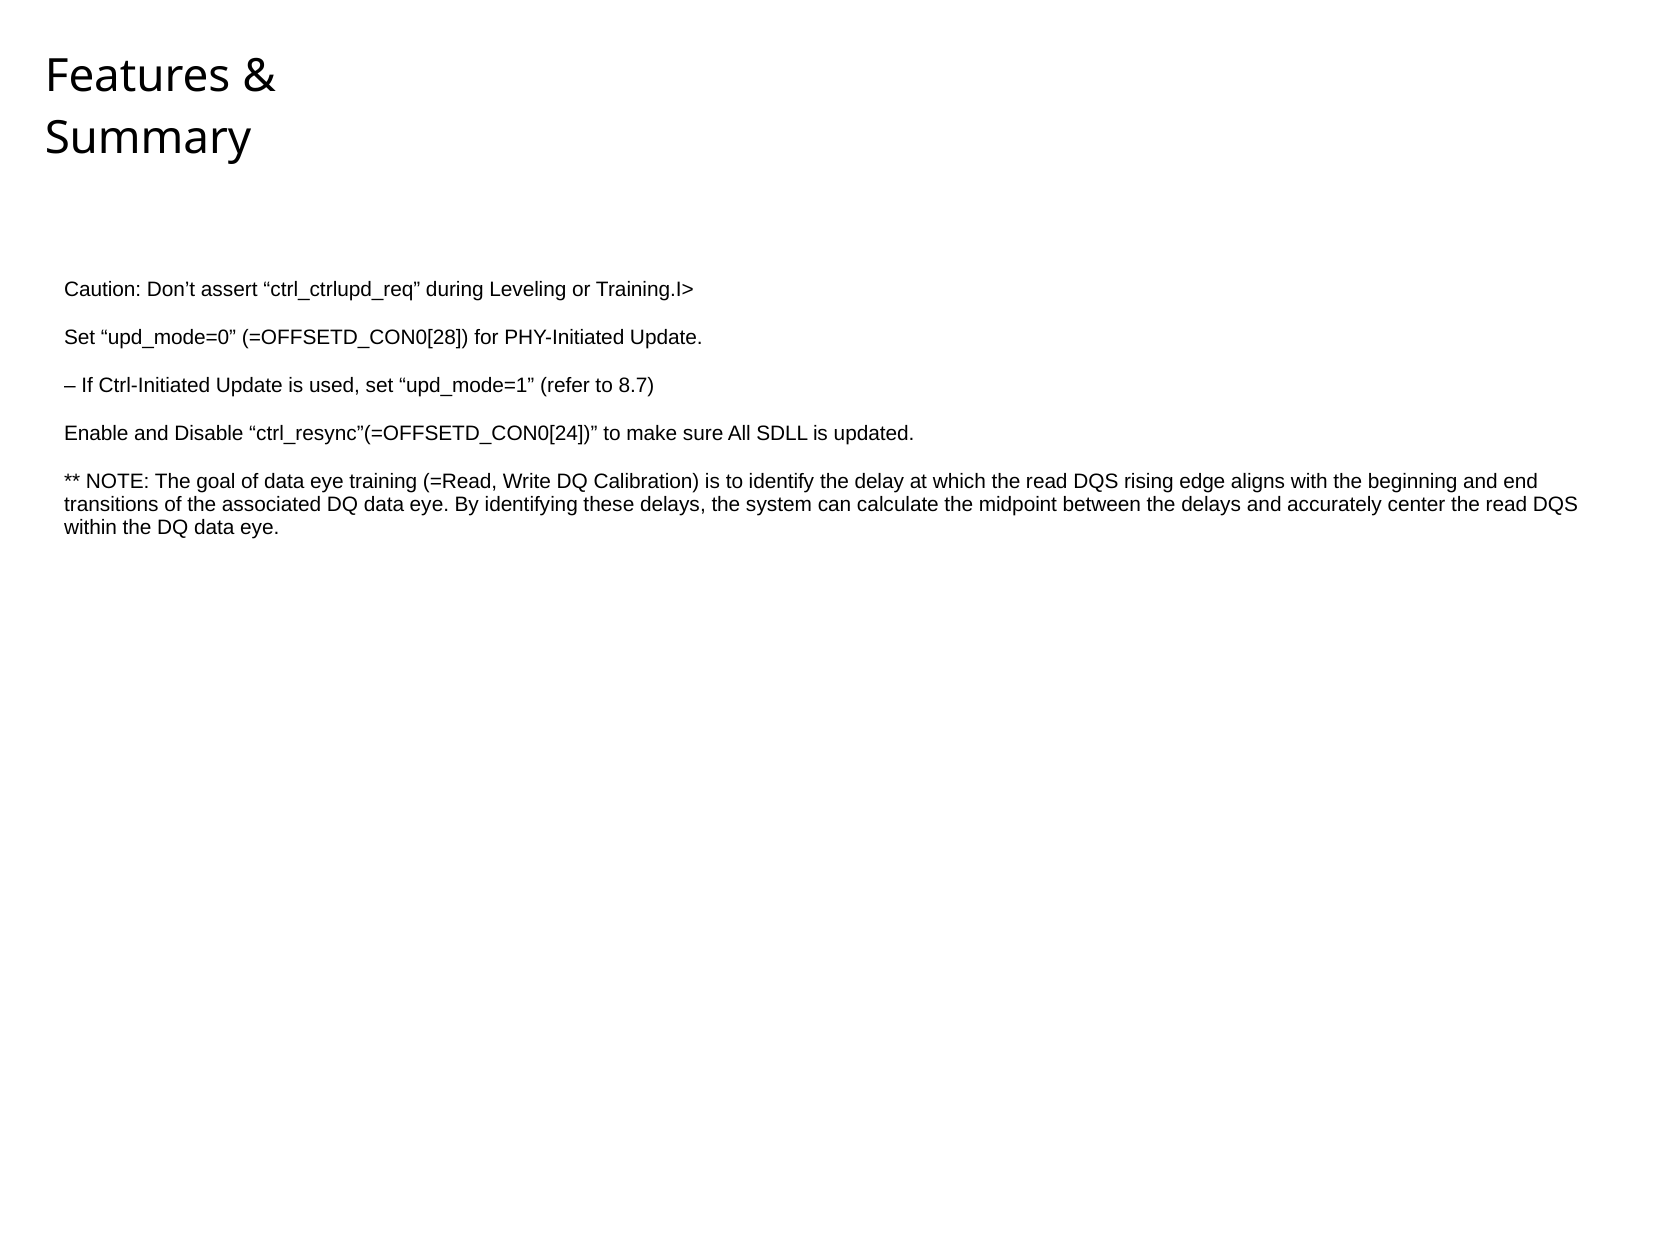

Features & Summary
Caution: Don’t assert “ctrl_ctrlupd_req” during Leveling or Training.I>
Set “upd_mode=0” (=OFFSETD_CON0[28]) for PHY-Initiated Update.
– If Ctrl-Initiated Update is used, set “upd_mode=1” (refer to 8.7)
Enable and Disable “ctrl_resync”(=OFFSETD_CON0[24])” to make sure All SDLL is updated.
** NOTE: The goal of data eye training (=Read, Write DQ Calibration) is to identify the delay at which the read DQS rising edge aligns with the beginning and end transitions of the associated DQ data eye. By identifying these delays, the system can calculate the midpoint between the delays and accurately center the read DQS within the DQ data eye.